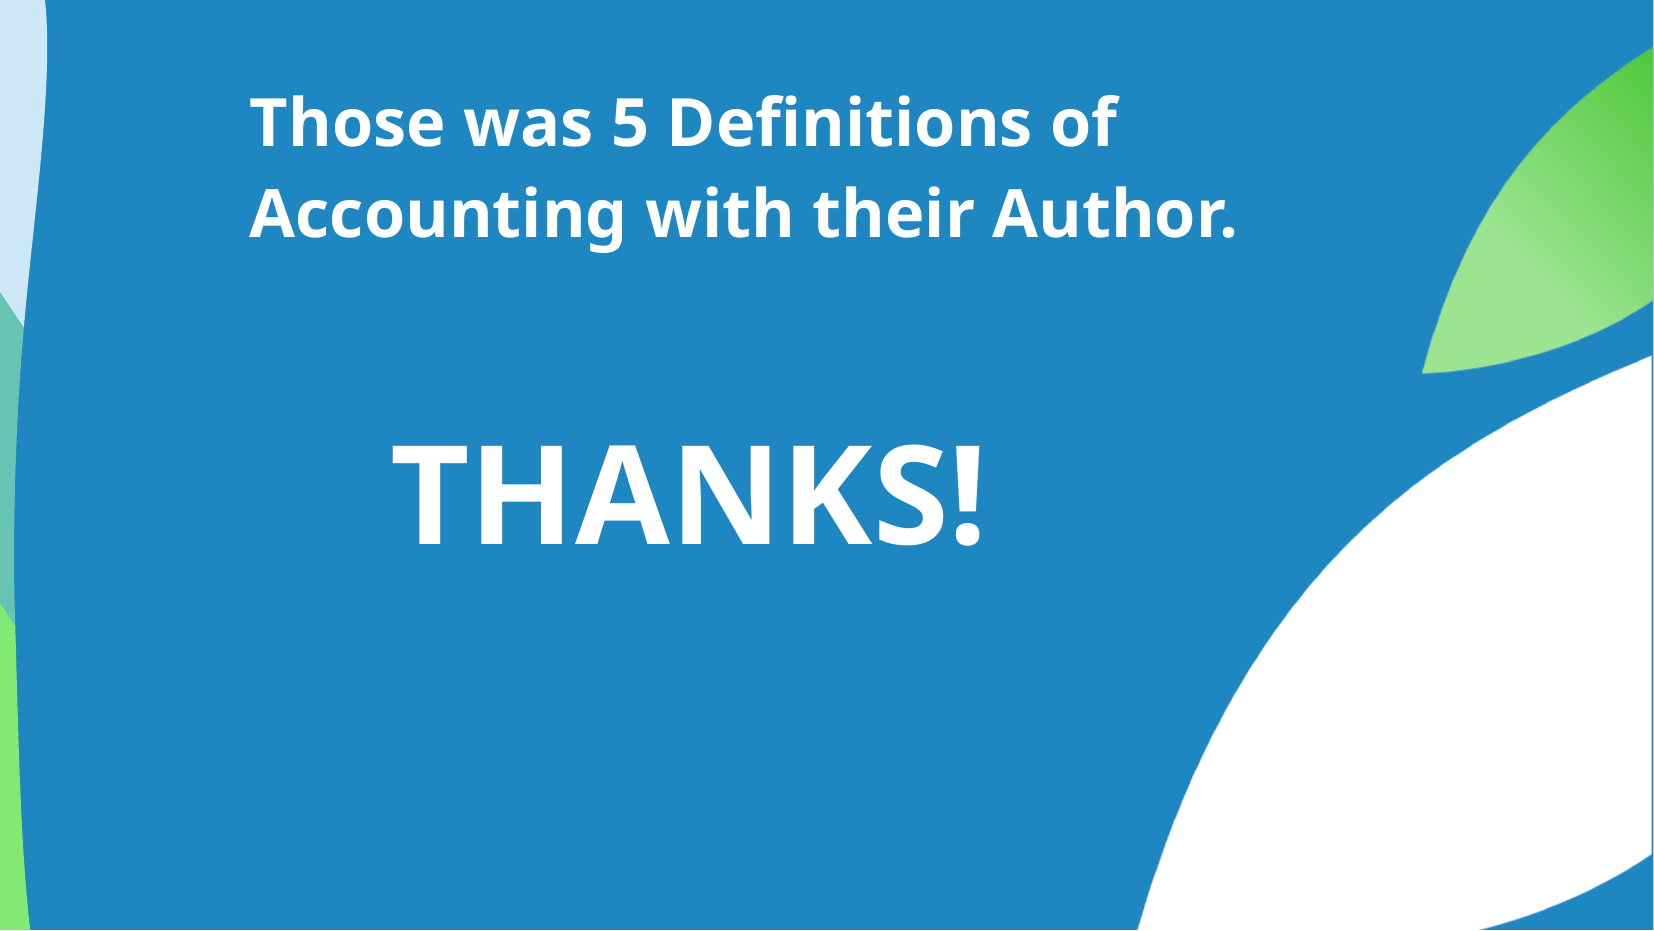

Those was 5 Definitions of Accounting with their Author.
# THANKS!